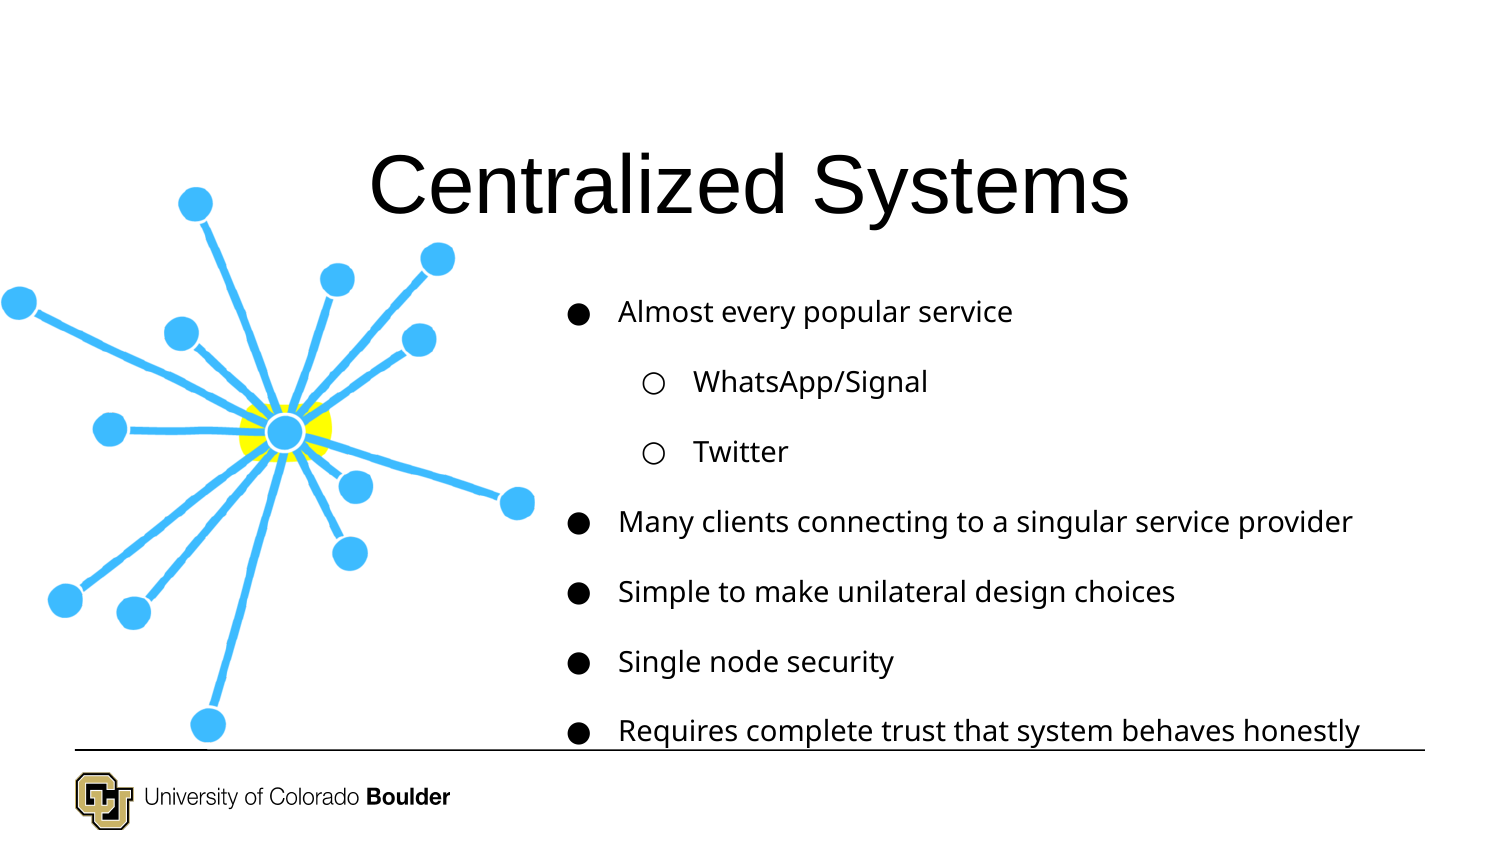

# Centralized Systems
Almost every popular service
WhatsApp/Signal
Twitter
Many clients connecting to a singular service provider
Simple to make unilateral design choices
Single node security
Requires complete trust that system behaves honestly